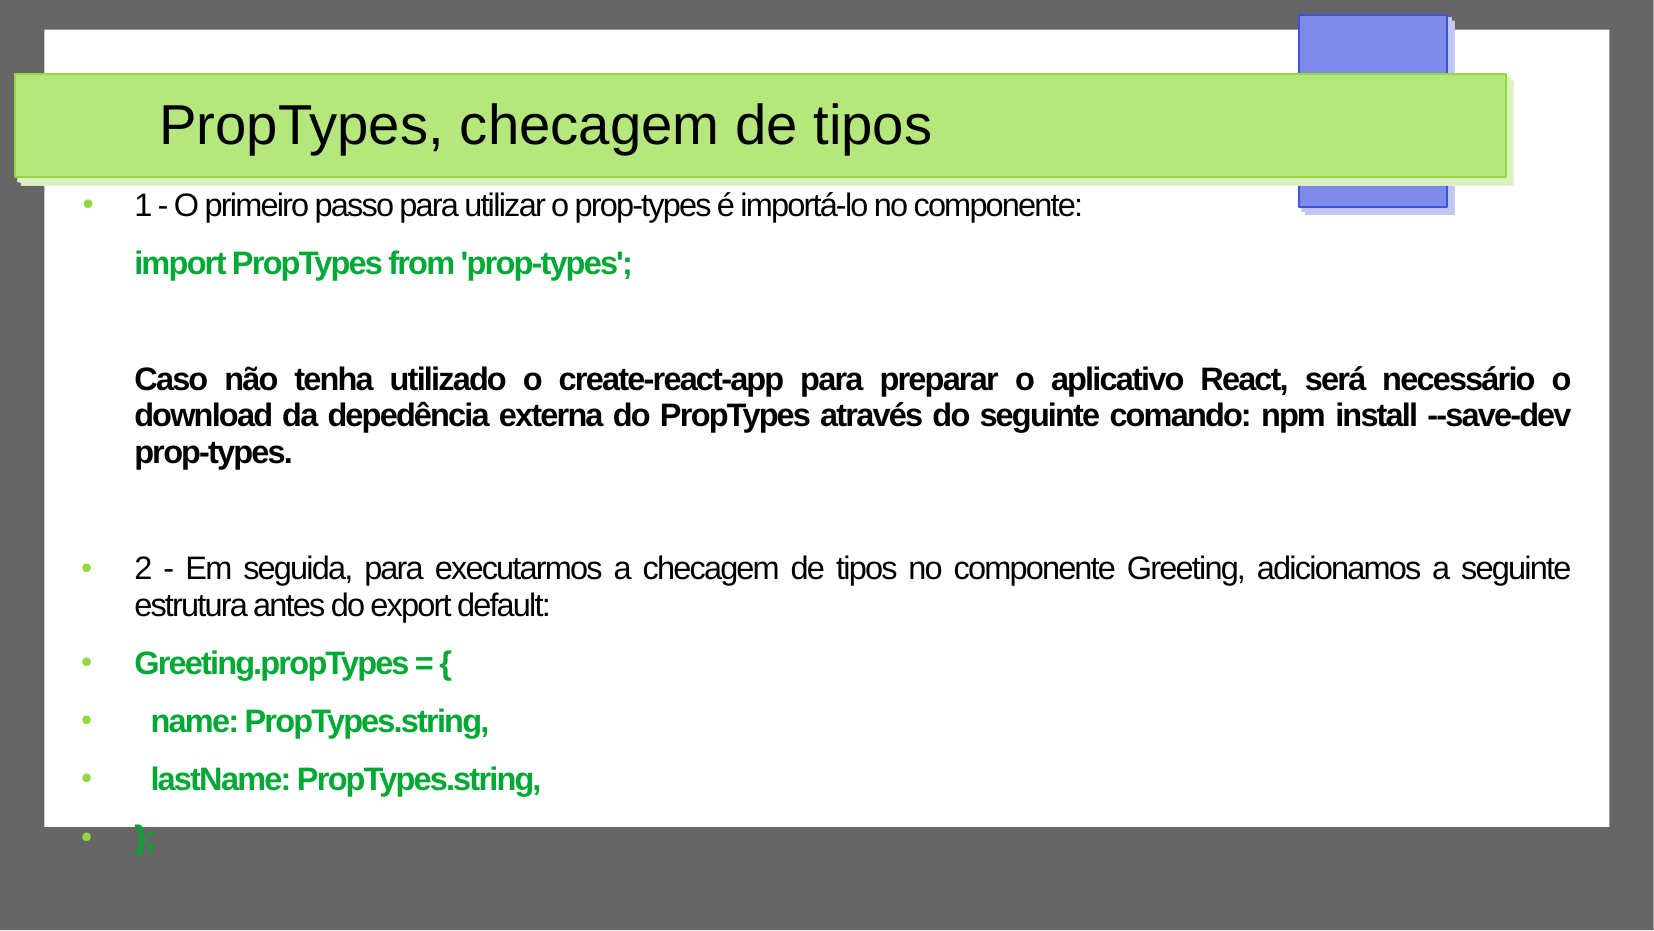

# PropTypes, checagem de tipos
1 - O primeiro passo para utilizar o prop-types é importá-lo no componente:
import PropTypes from 'prop-types';
Caso não tenha utilizado o create-react-app para preparar o aplicativo React, será necessário o download da depedência externa do PropTypes através do seguinte comando: npm install --save-dev prop-types.
2 - Em seguida, para executarmos a checagem de tipos no componente Greeting, adicionamos a seguinte estrutura antes do export default:
Greeting.propTypes = {
 name: PropTypes.string,
 lastName: PropTypes.string,
};